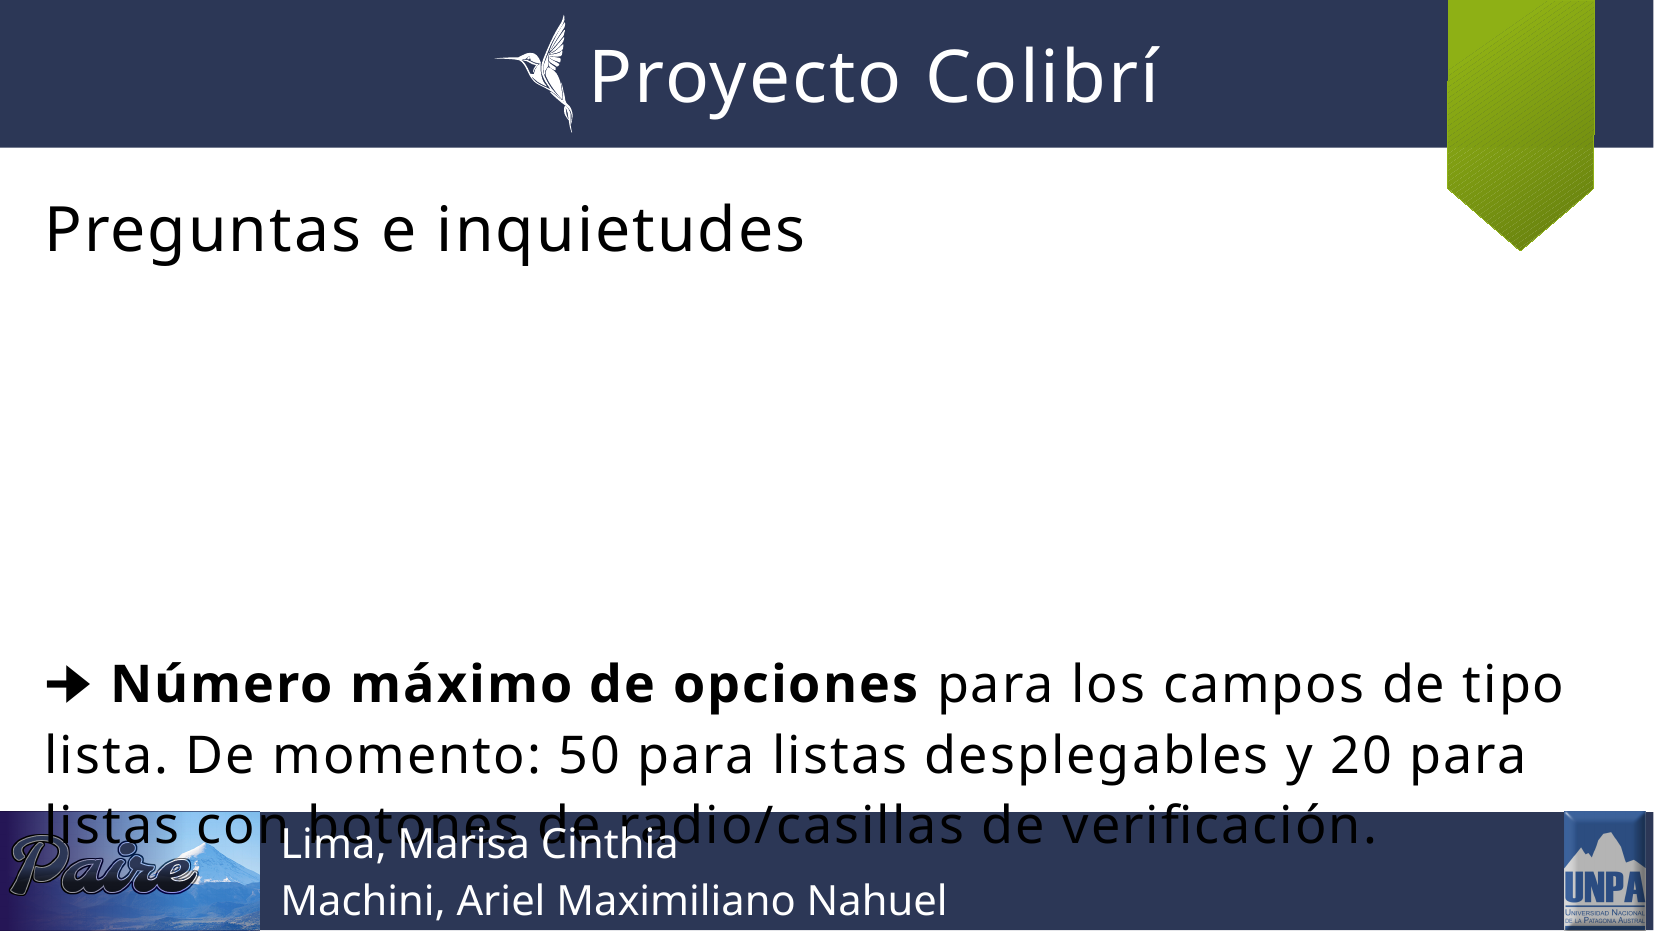

Proyecto Colibrí
Preguntas e inquietudes
🠊 Límite de creación de formularios y libertad de publicación: Reconsiderar.
🠊 Inclusión de CAPTCHAs para el envío de formularios.
🠊 ¿Existe algún formato a seguir para el envío de mensajes por correo?
🠊 Número máximo de opciones para los campos de tipo lista. De momento: 50 para listas desplegables y 20 para listas con botones de radio/casillas de verificación.
Lima, Marisa Cinthia
Machini, Ariel Maximiliano Nahuel